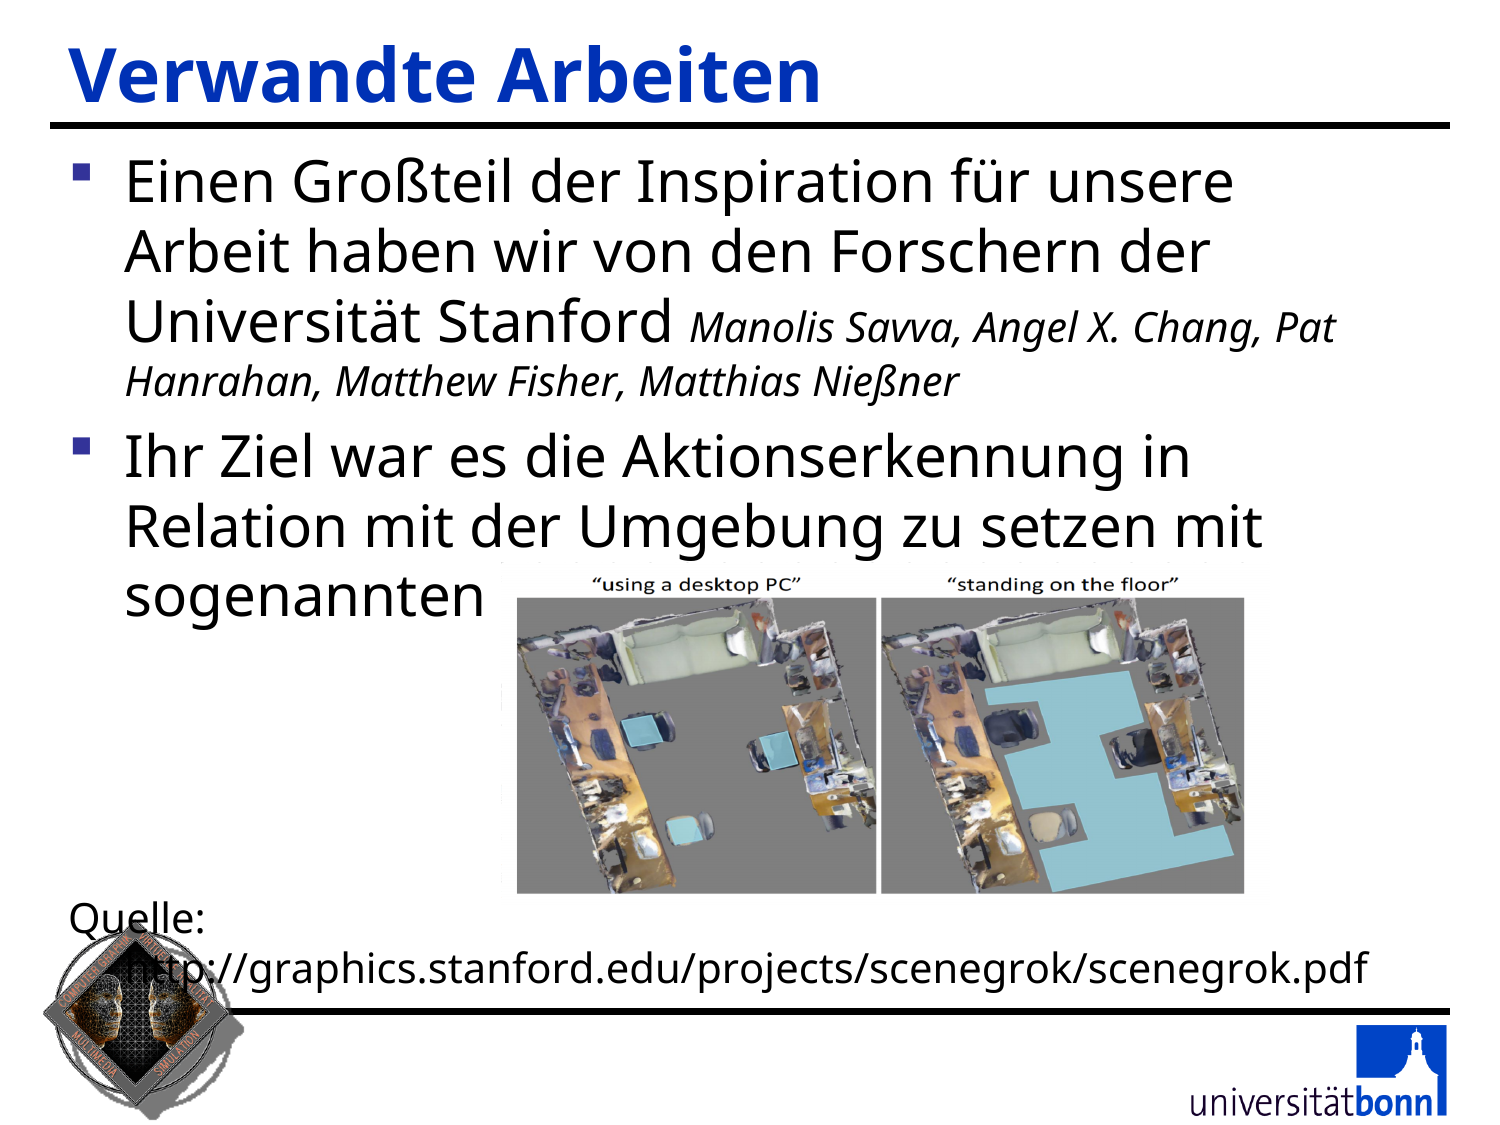

# Verwandte Arbeiten
Einen Großteil der Inspiration für unsere Arbeit haben wir von den Forschern der Universität Stanford Manolis Savva, Angel X. Chang, Pat Hanrahan, Matthew Fisher, Matthias Nießner
Ihr Ziel war es die Aktionserkennung in Relation mit der Umgebung zu setzen mit sogenannten Action-Maps
Quelle: http://graphics.stanford.edu/projects/scenegrok/scenegrok.pdf